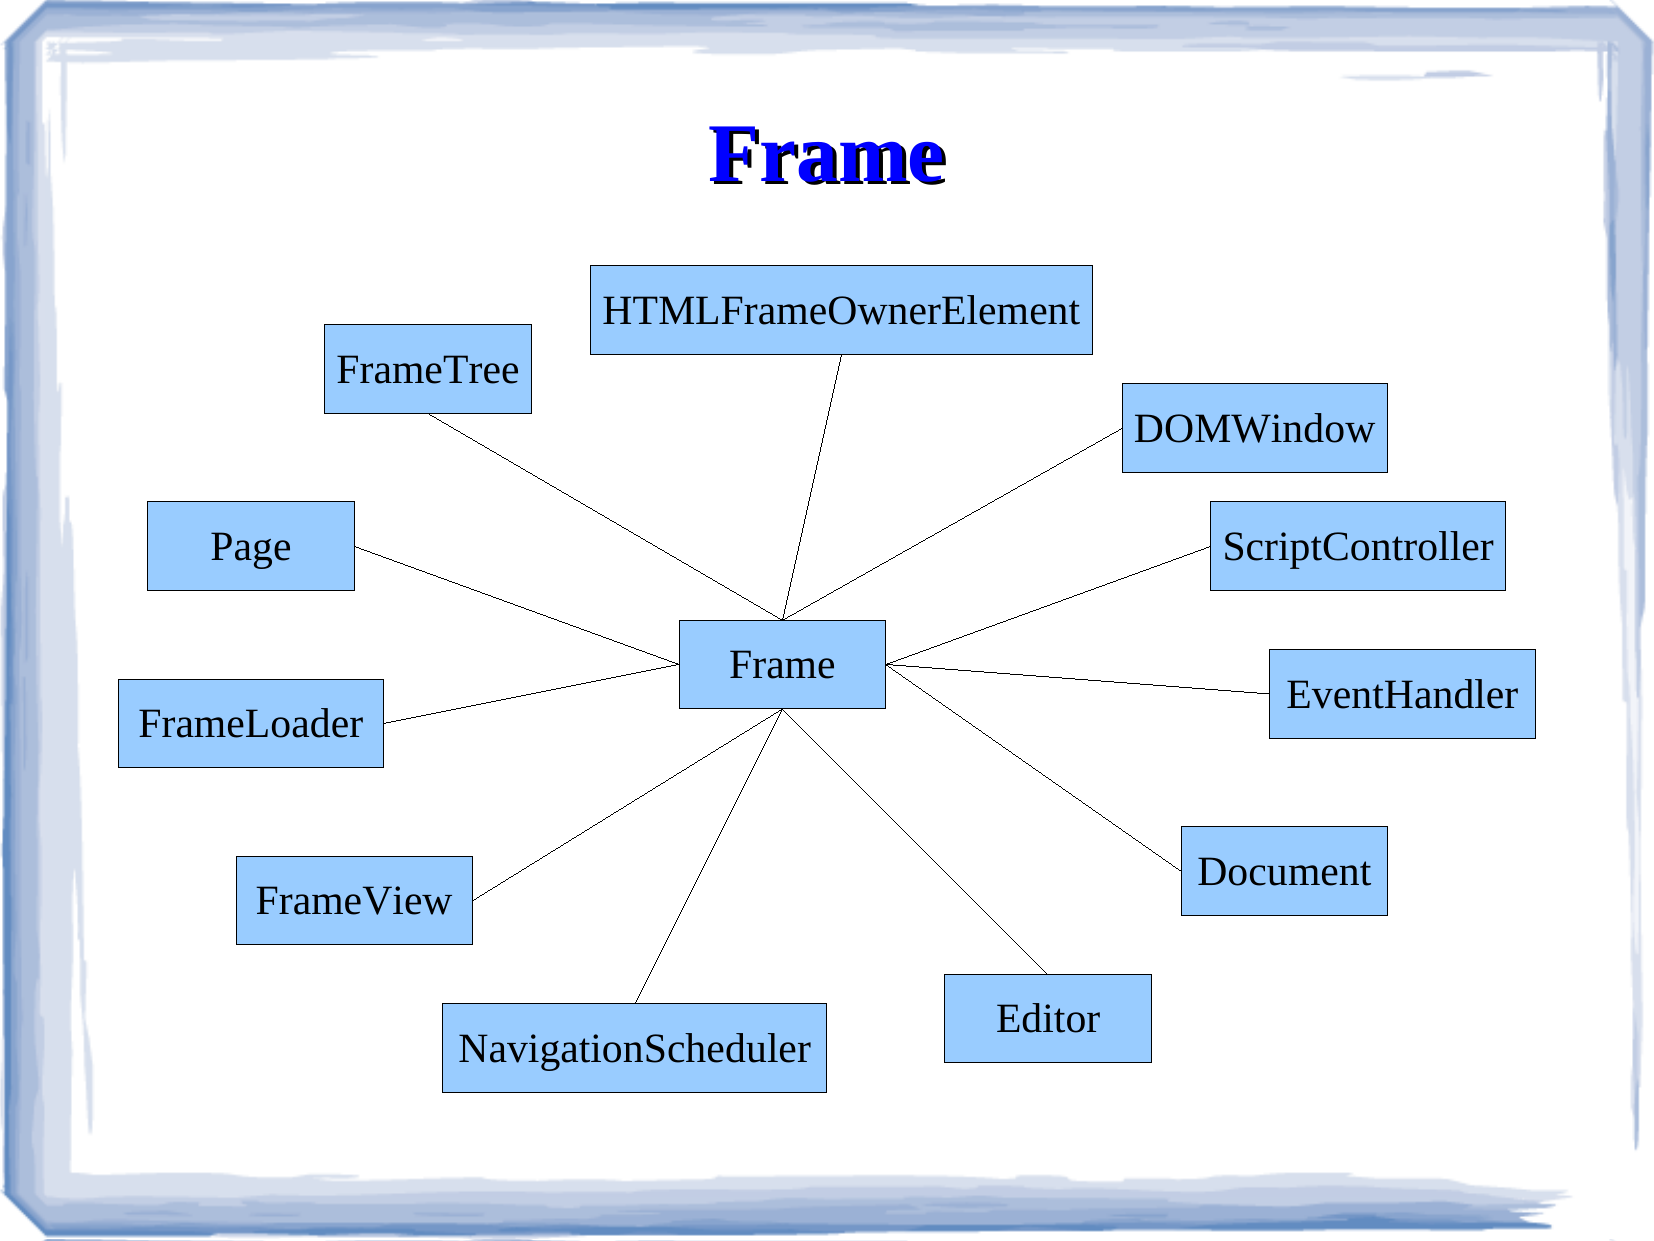

# Frame
HTMLFrameOwnerElement
FrameTree
DOMWindow
Page
ScriptController
Frame
EventHandler
FrameLoader
Document
FrameView
Editor
NavigationScheduler